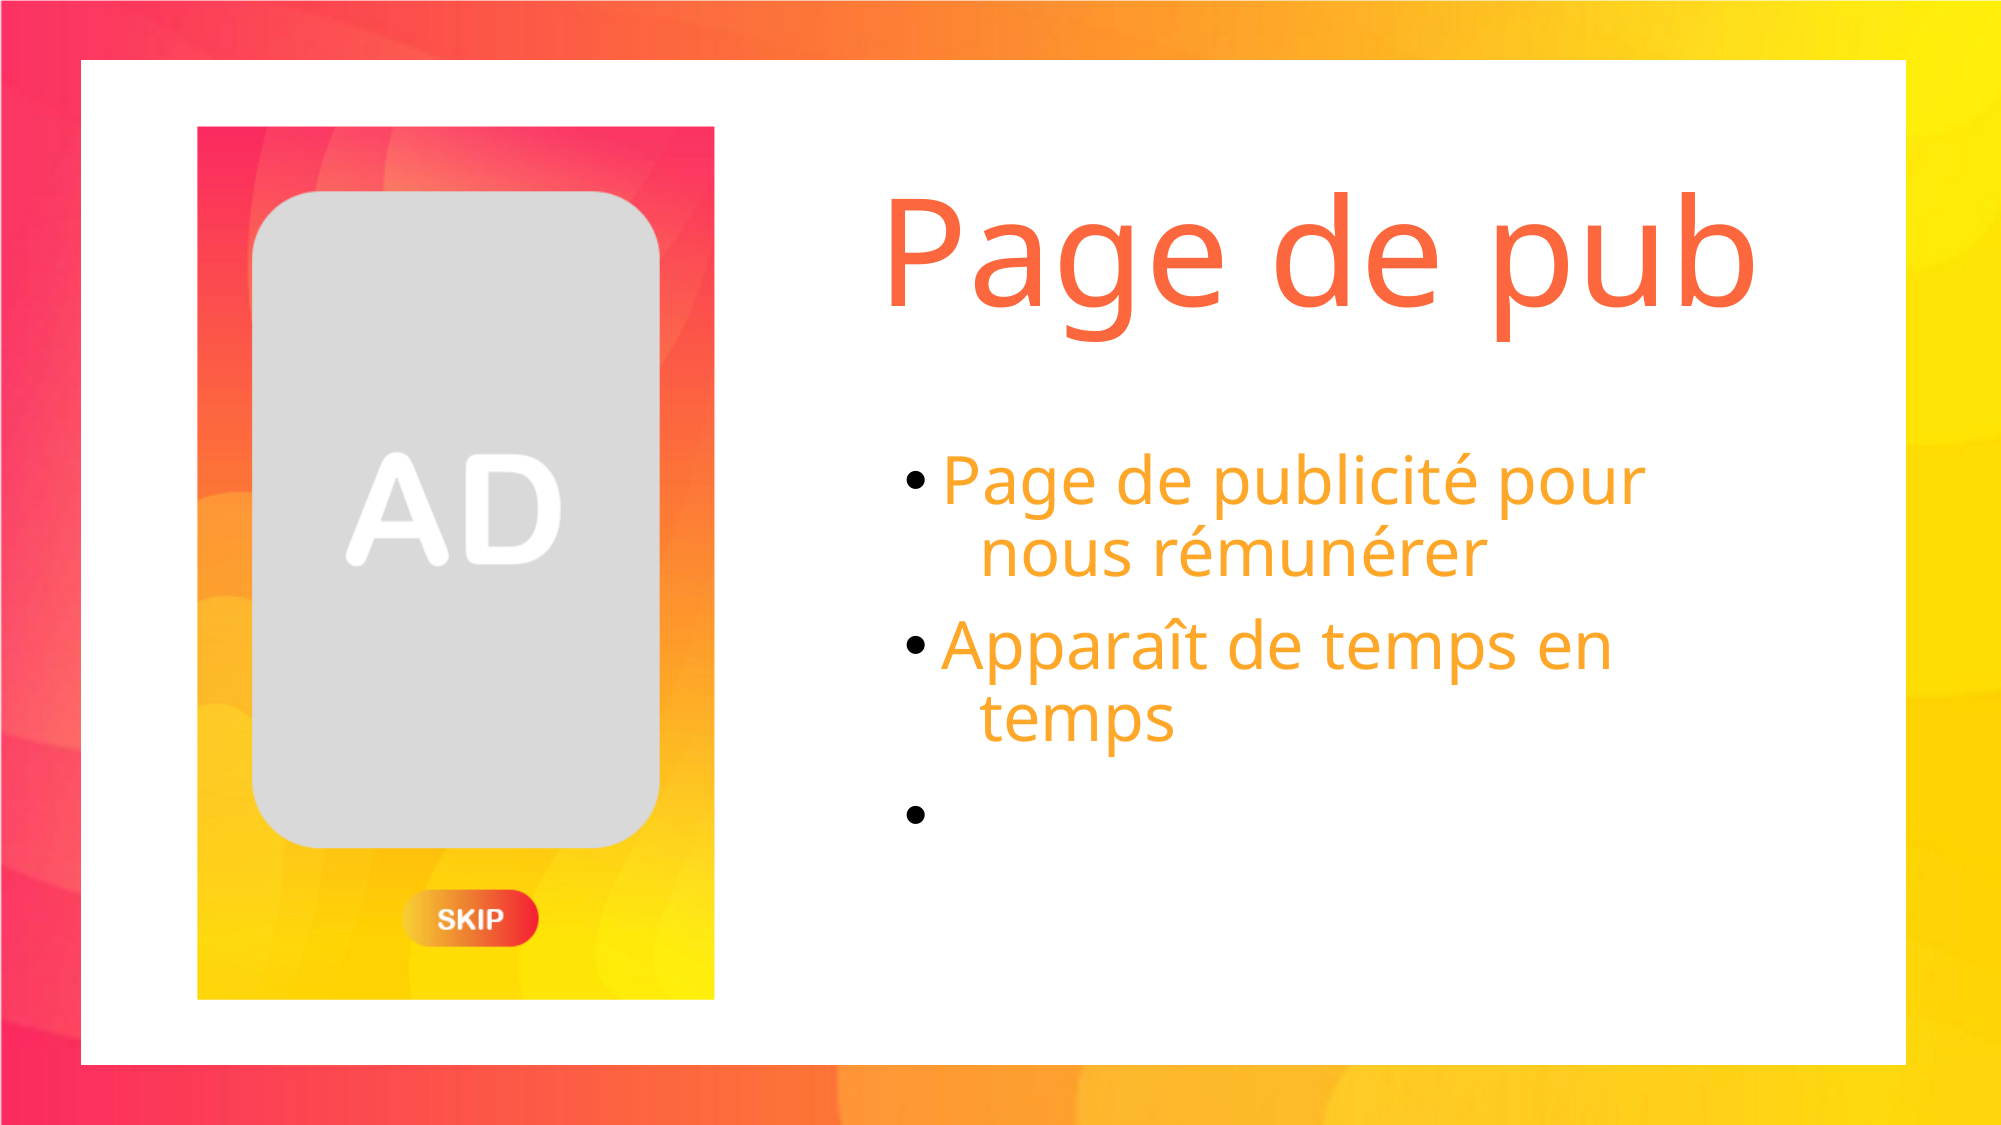

# VI- Croquis et design de l’application
Page de pub
Page de publicité pour nous rémunérer
Apparaît de temps en temps